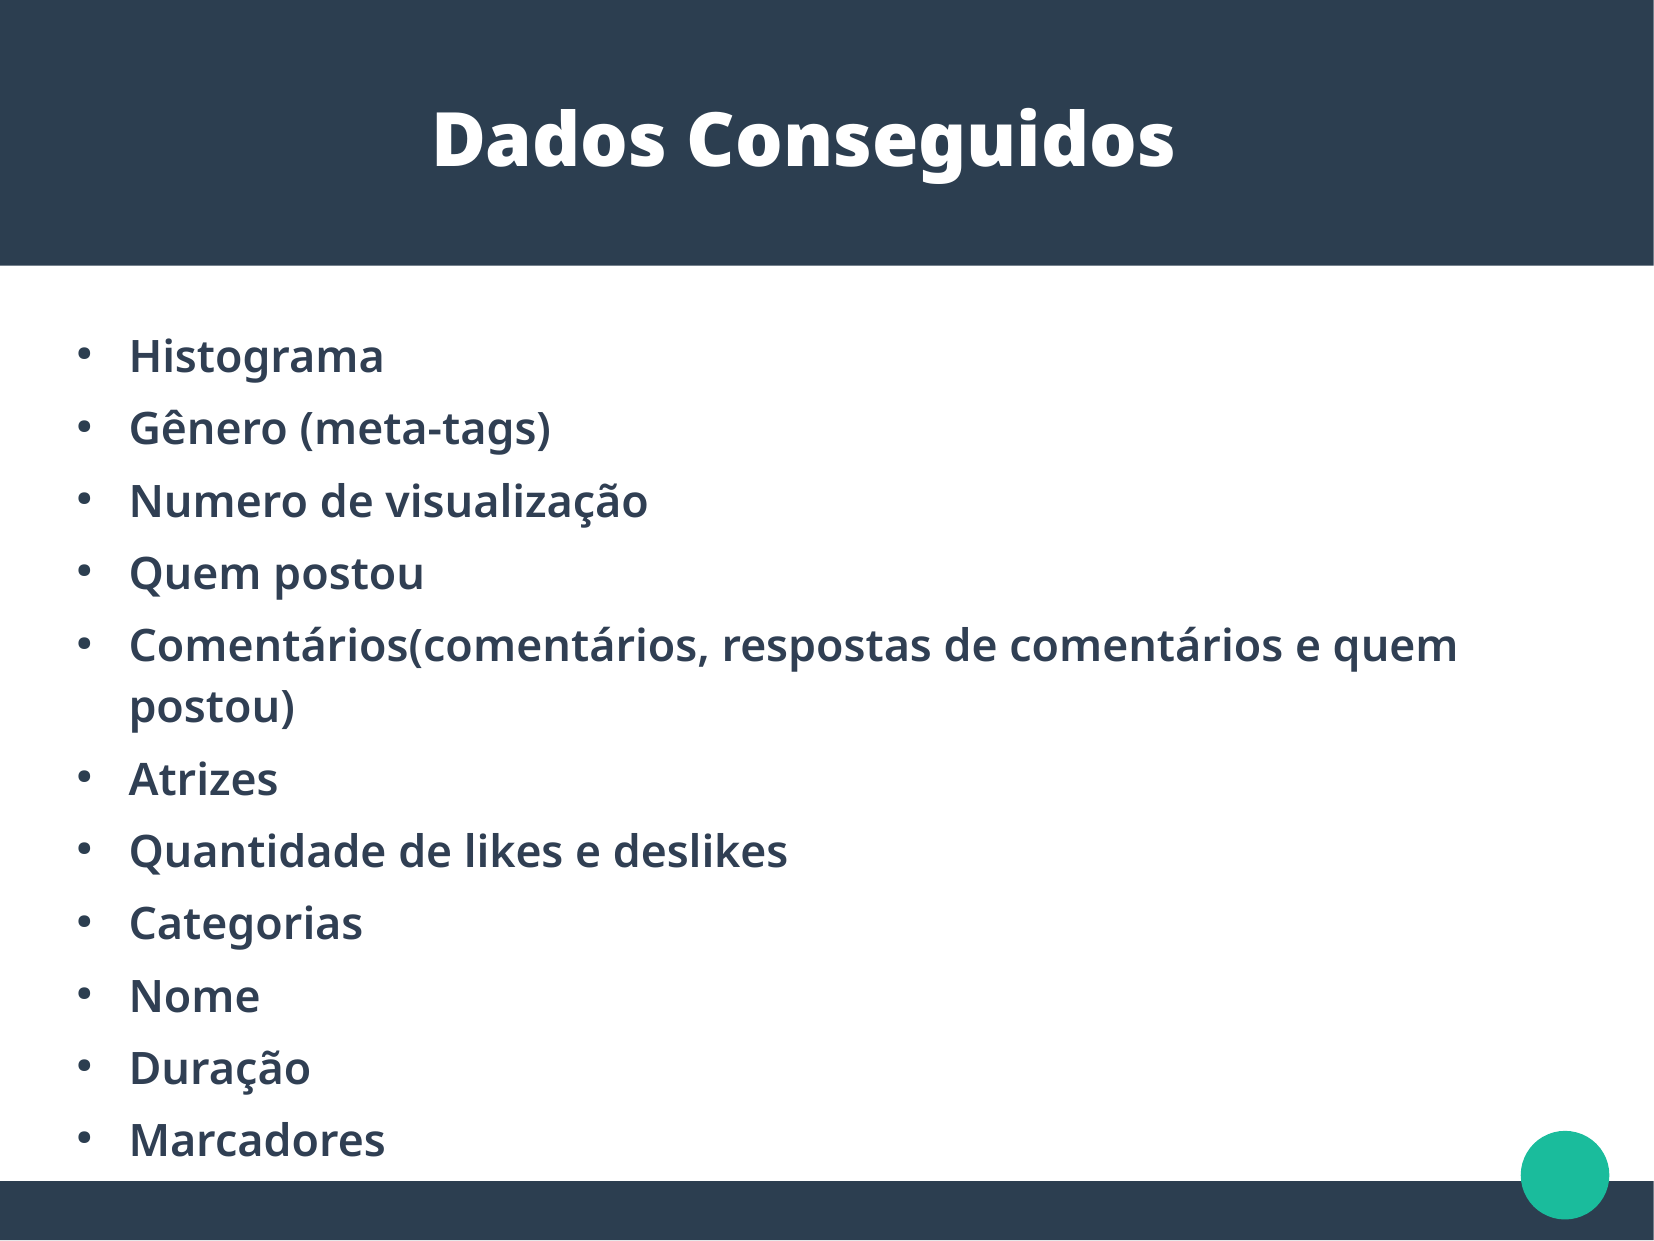

Dados Conseguidos
# Histograma
Gênero (meta-tags)
Numero de visualização
Quem postou
Comentários(comentários, respostas de comentários e quem postou)
Atrizes
Quantidade de likes e deslikes
Categorias
Nome
Duração
Marcadores